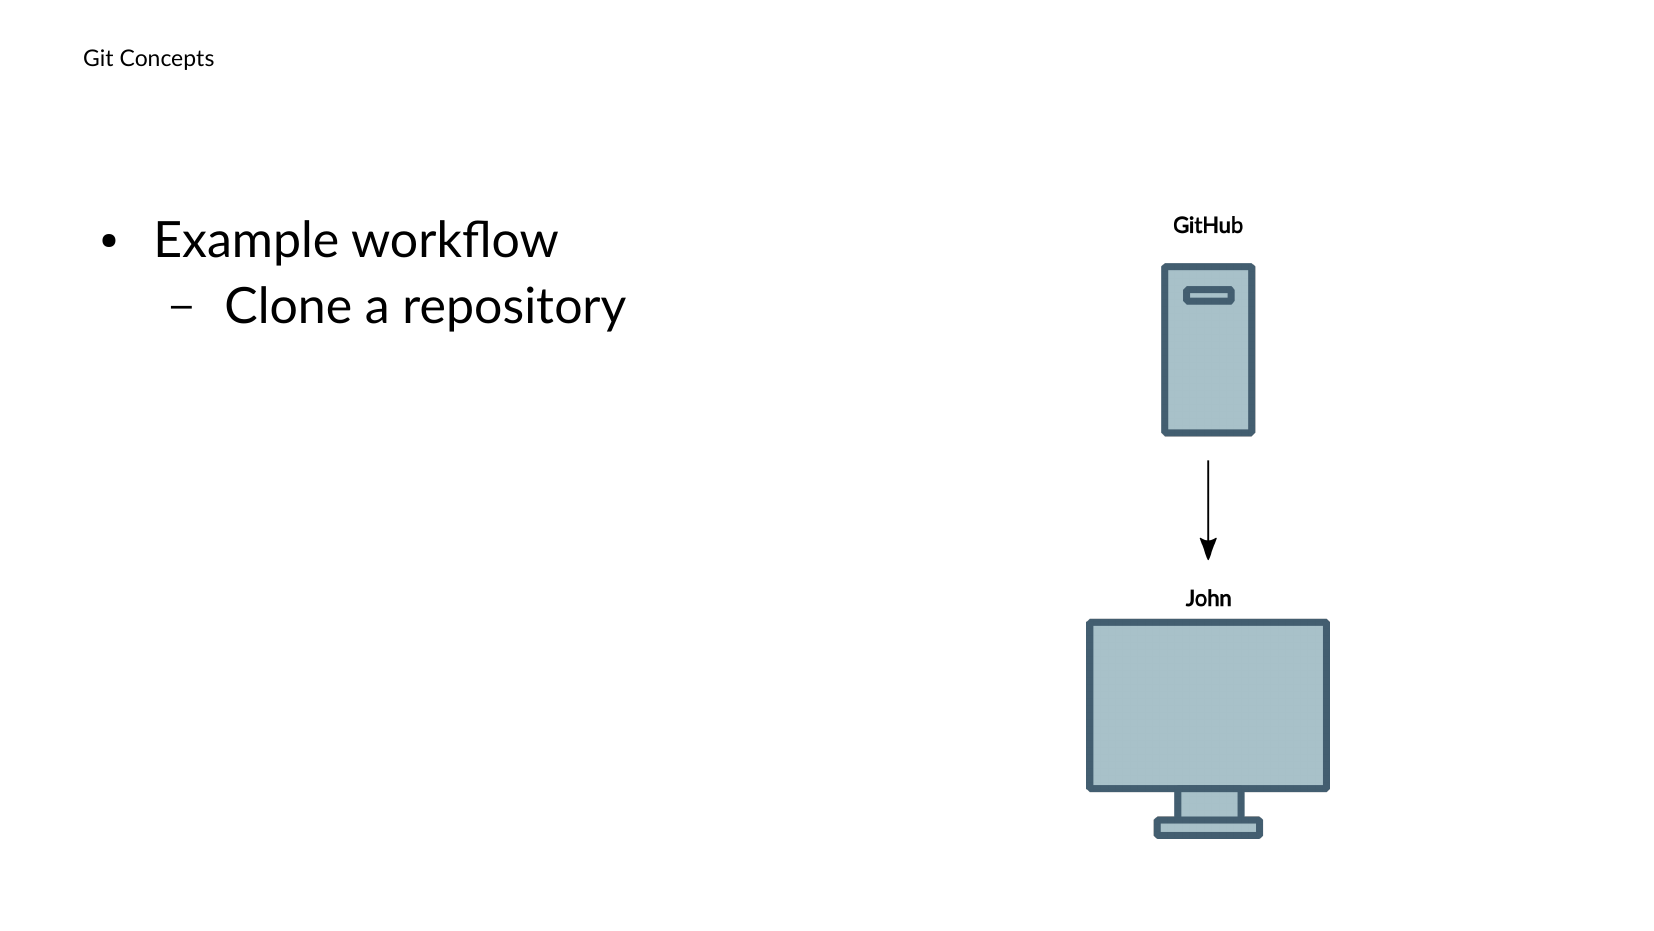

# Git Concepts
Example workflow
Clone a repository